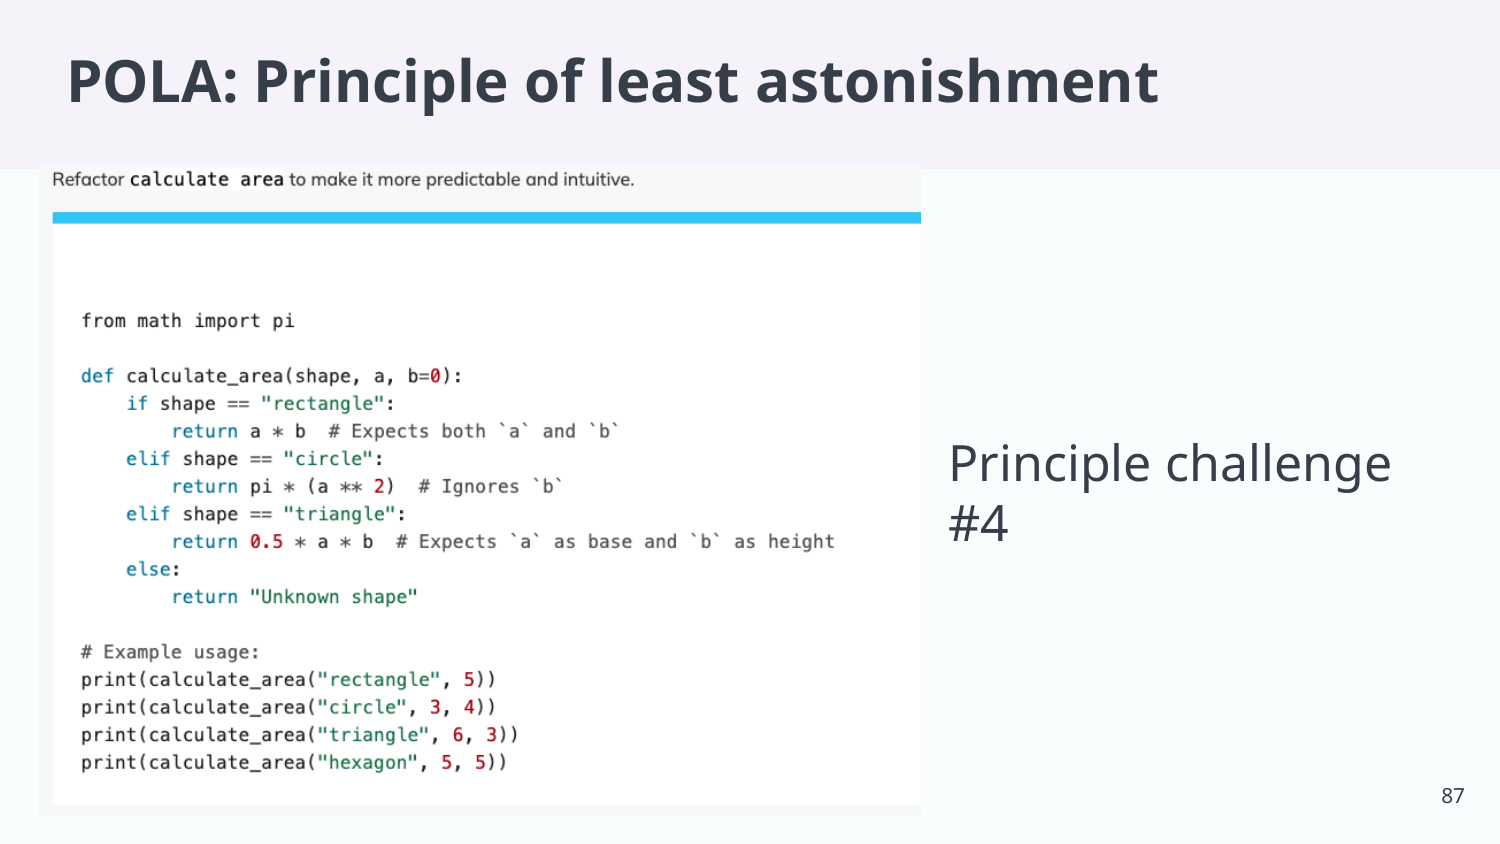

# POLA: Principle of least astonishment
Principle challenge #4